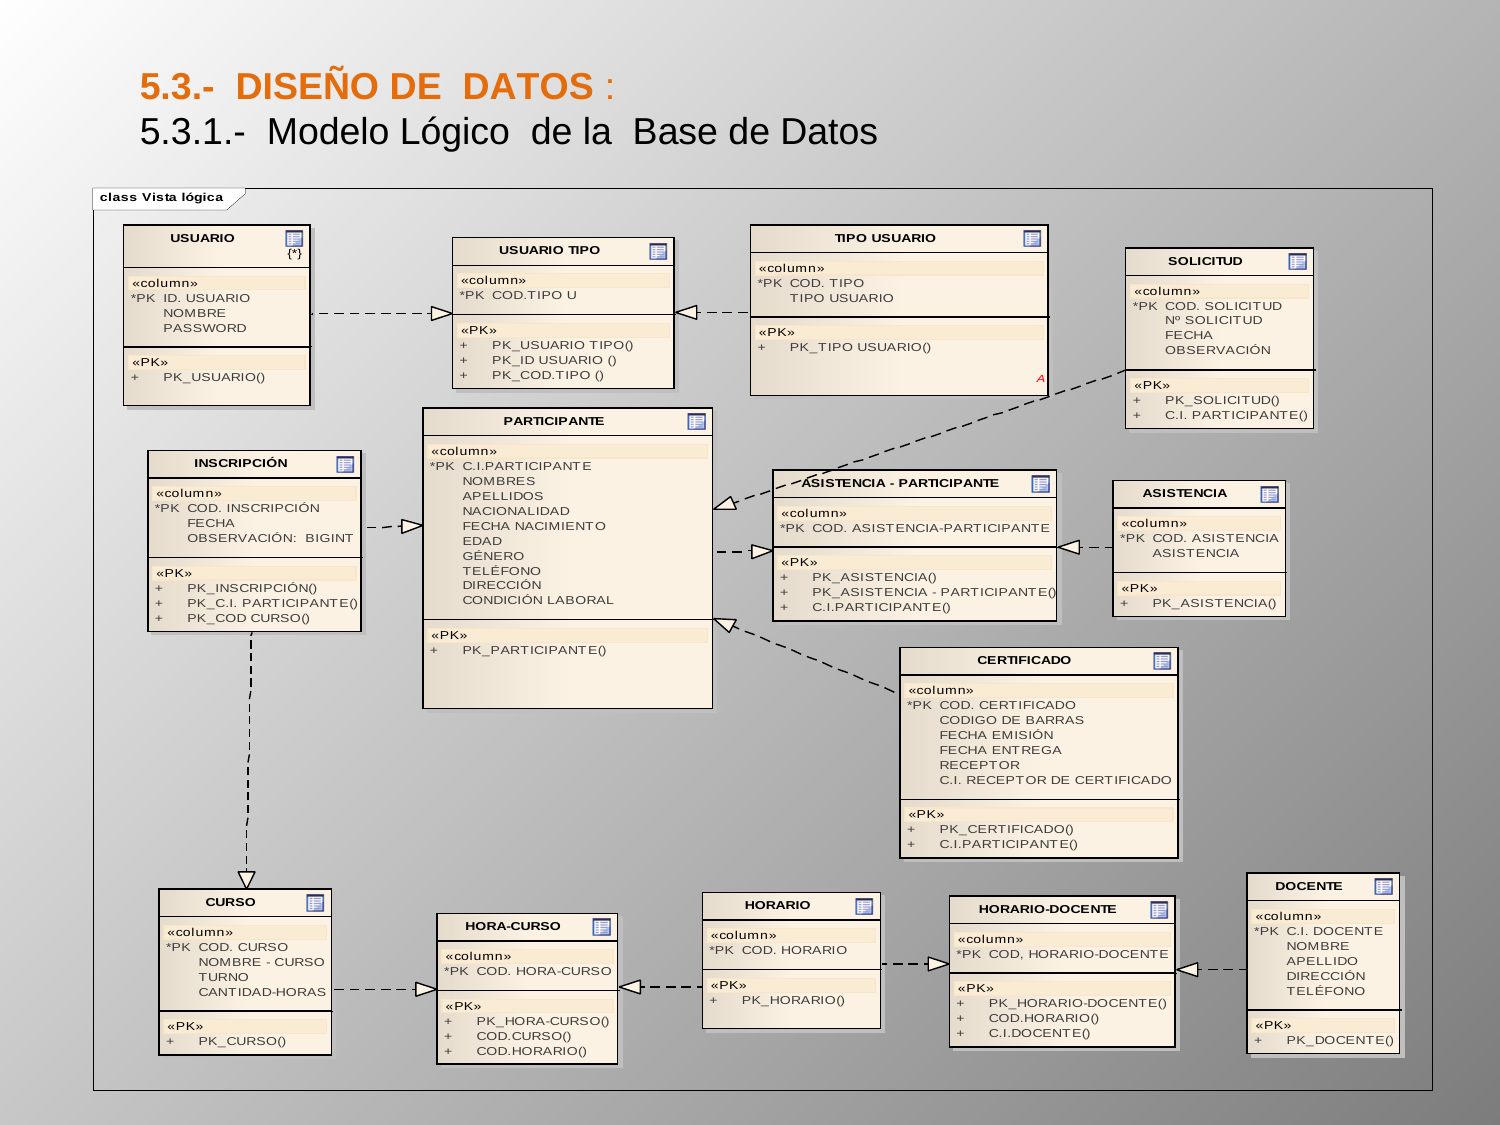

5.3.- DISEÑO DE DATOS :
5.3.1.- Modelo Lógico de la Base de Datos